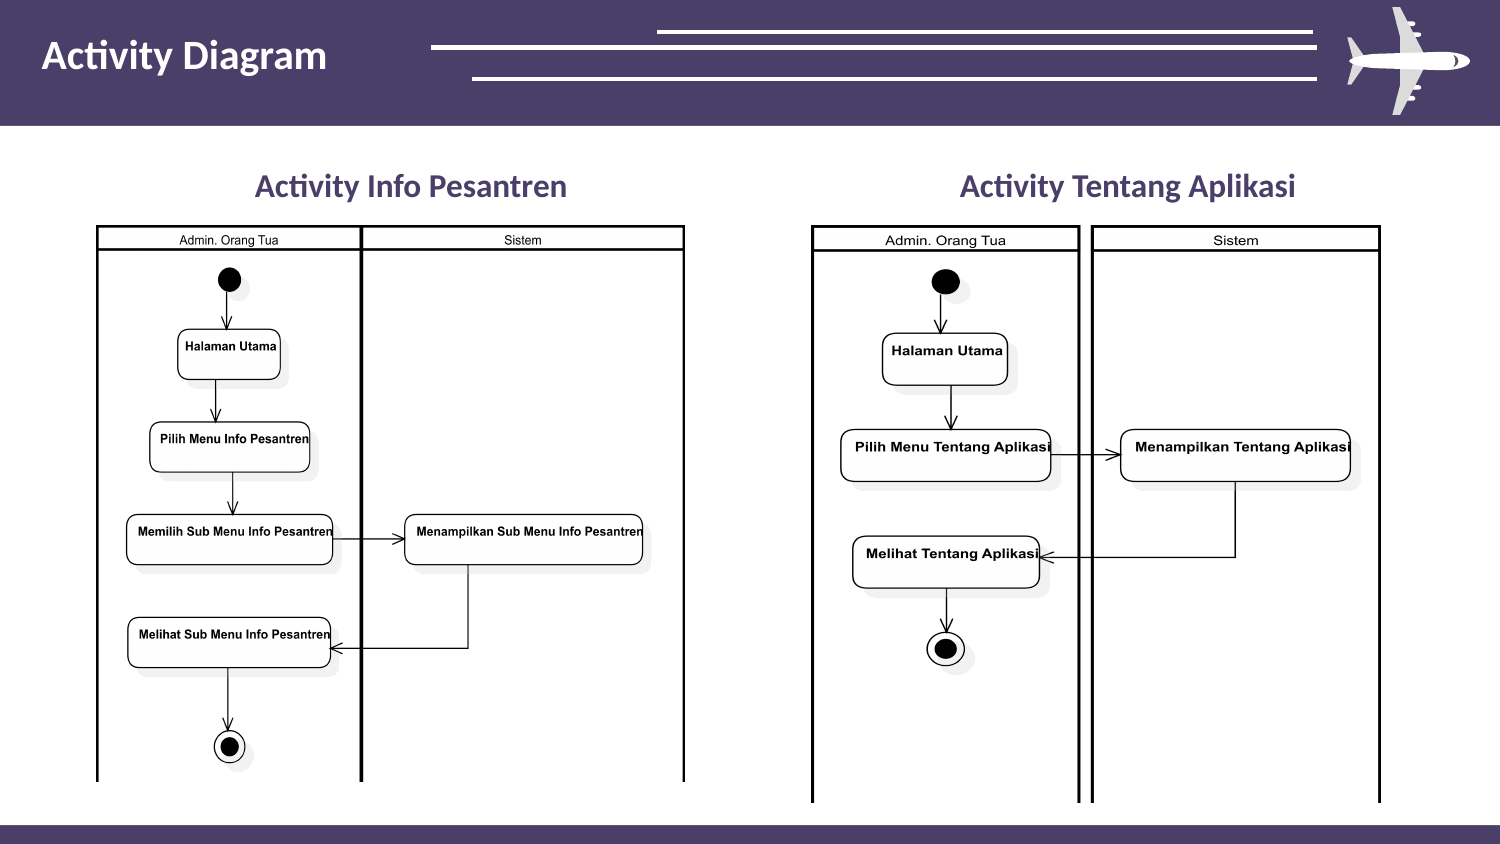

Activity Diagram
Activity Info Pesantren
Activity Tentang Aplikasi